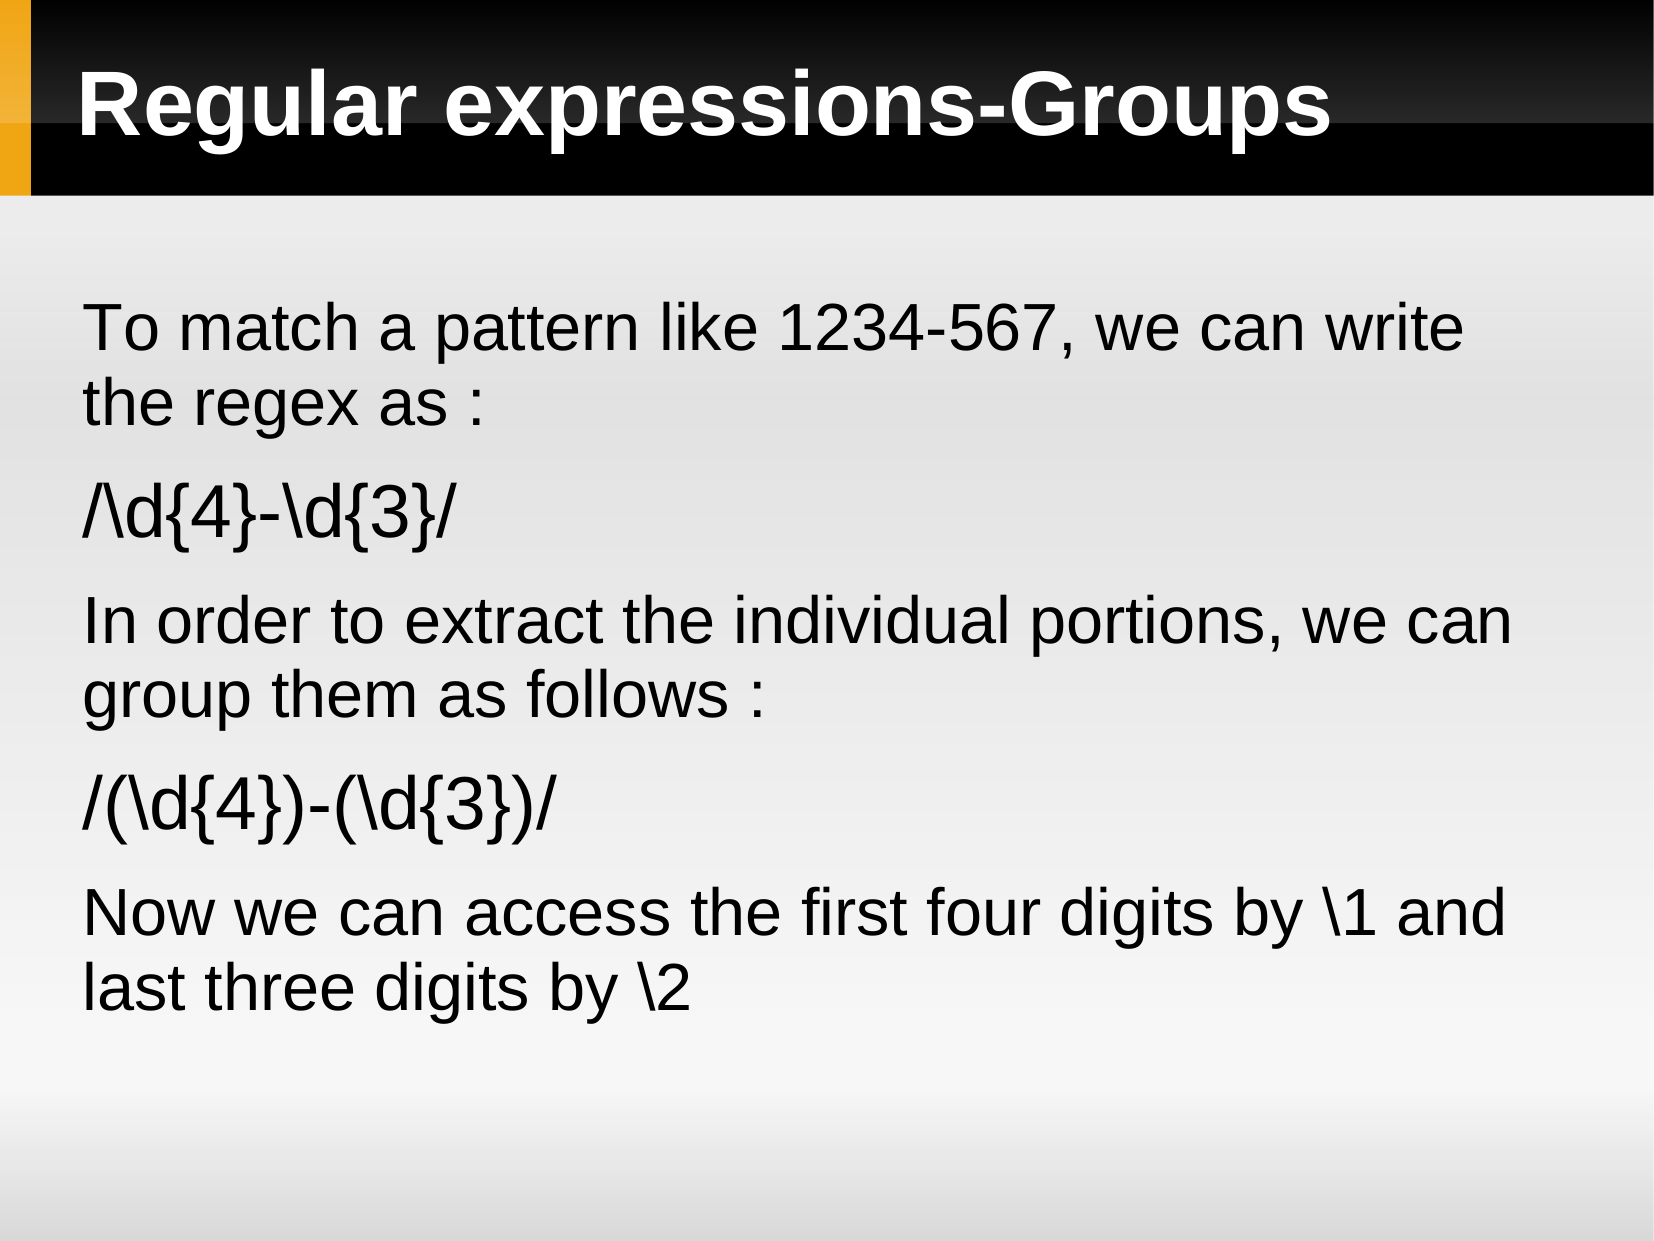

# Regular expressions-Groups
To match a pattern like 1234-567, we can write the regex as :
/\d{4}-\d{3}/
In order to extract the individual portions, we can group them as follows :
/(\d{4})-(\d{3})/
Now we can access the first four digits by \1 and last three digits by \2